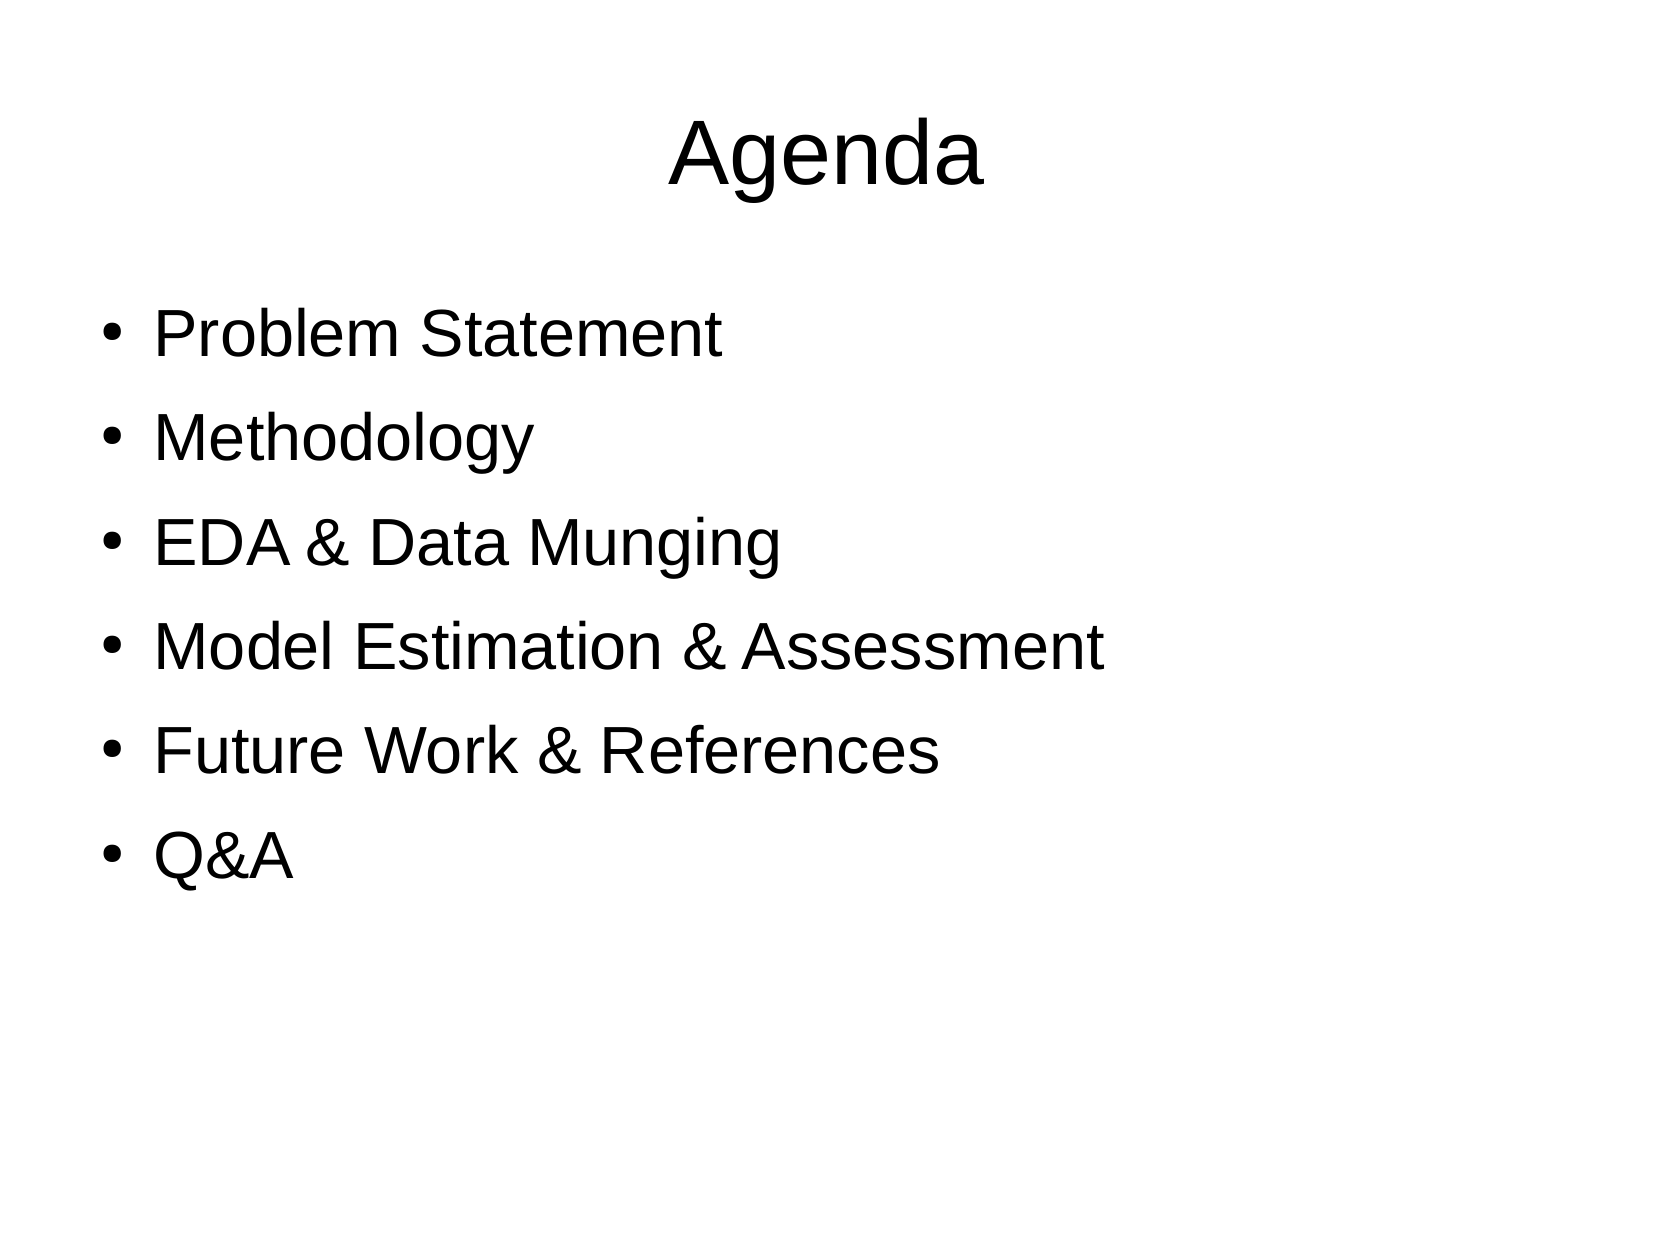

# Agenda
Problem Statement
Methodology
EDA & Data Munging
Model Estimation & Assessment
Future Work & References
Q&A